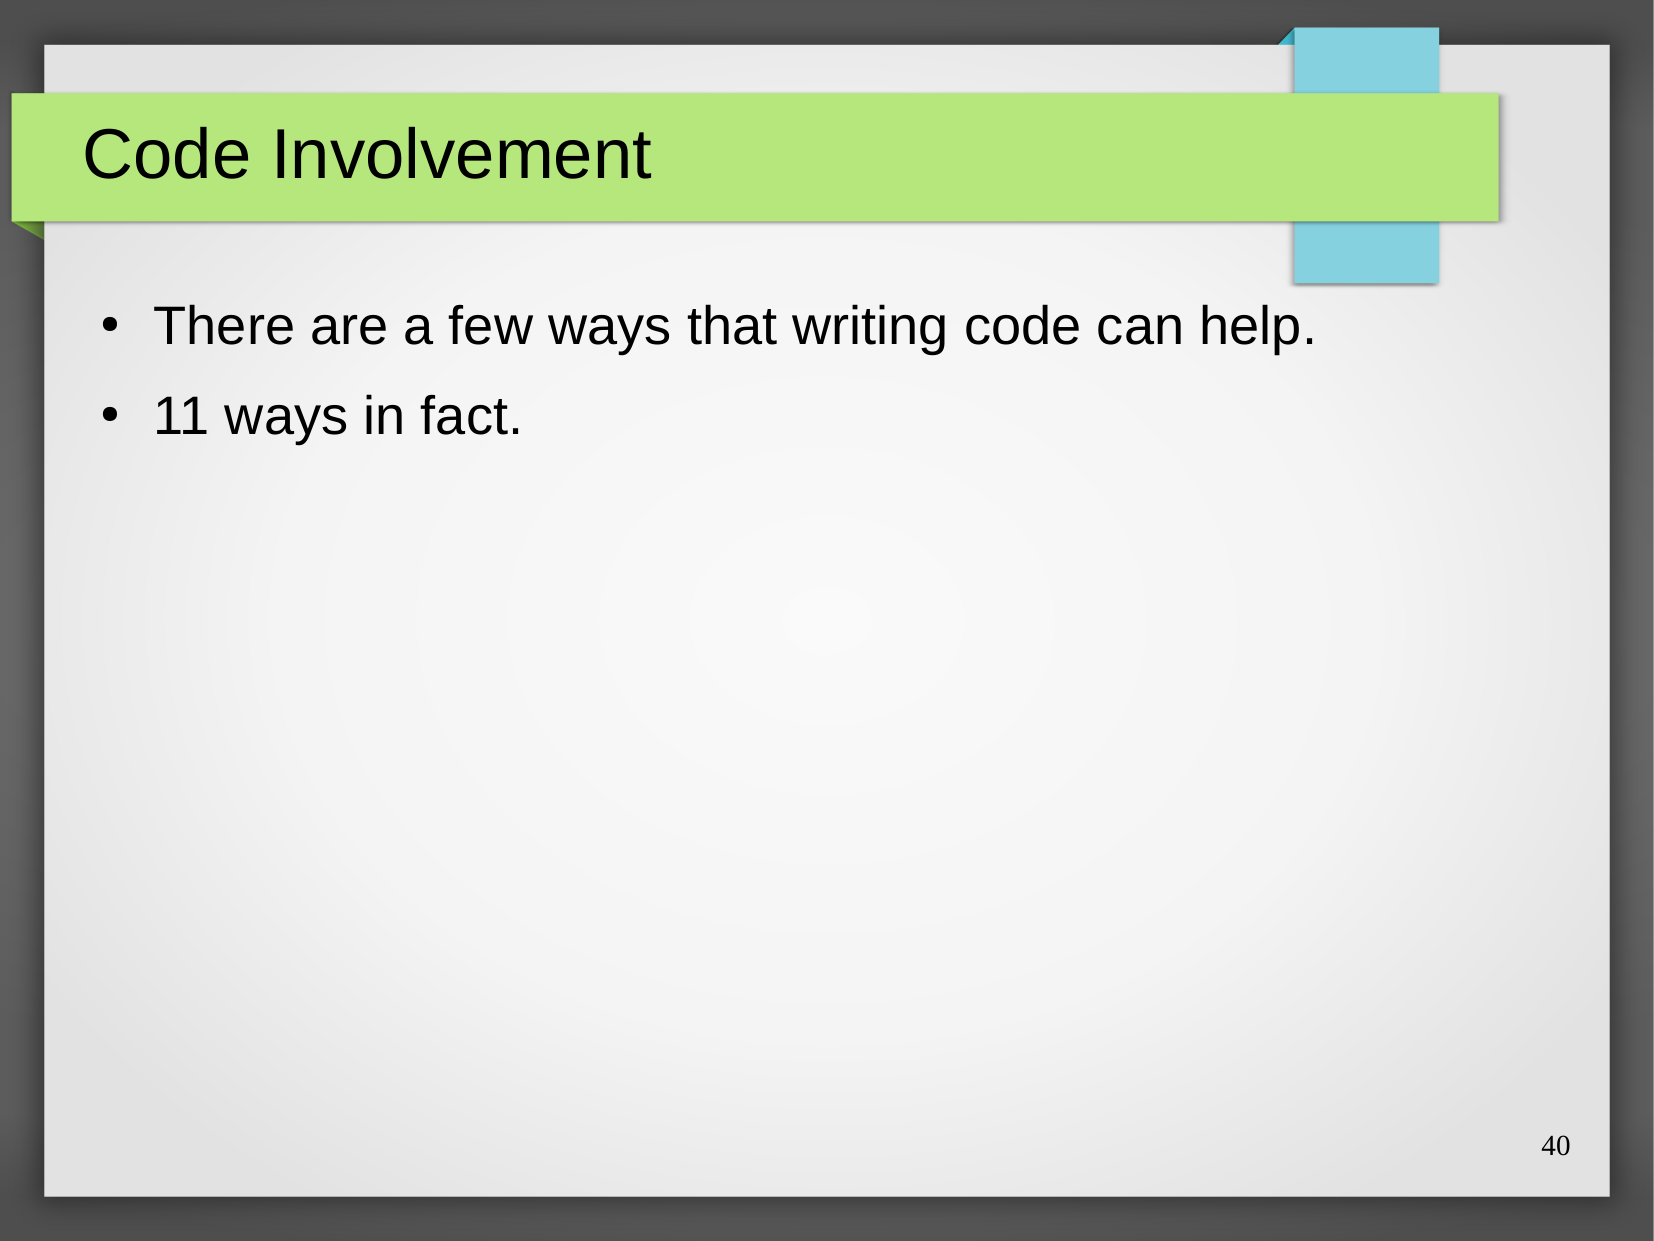

# Code Involvement
There are a few ways that writing code can help.
11 ways in fact.
40